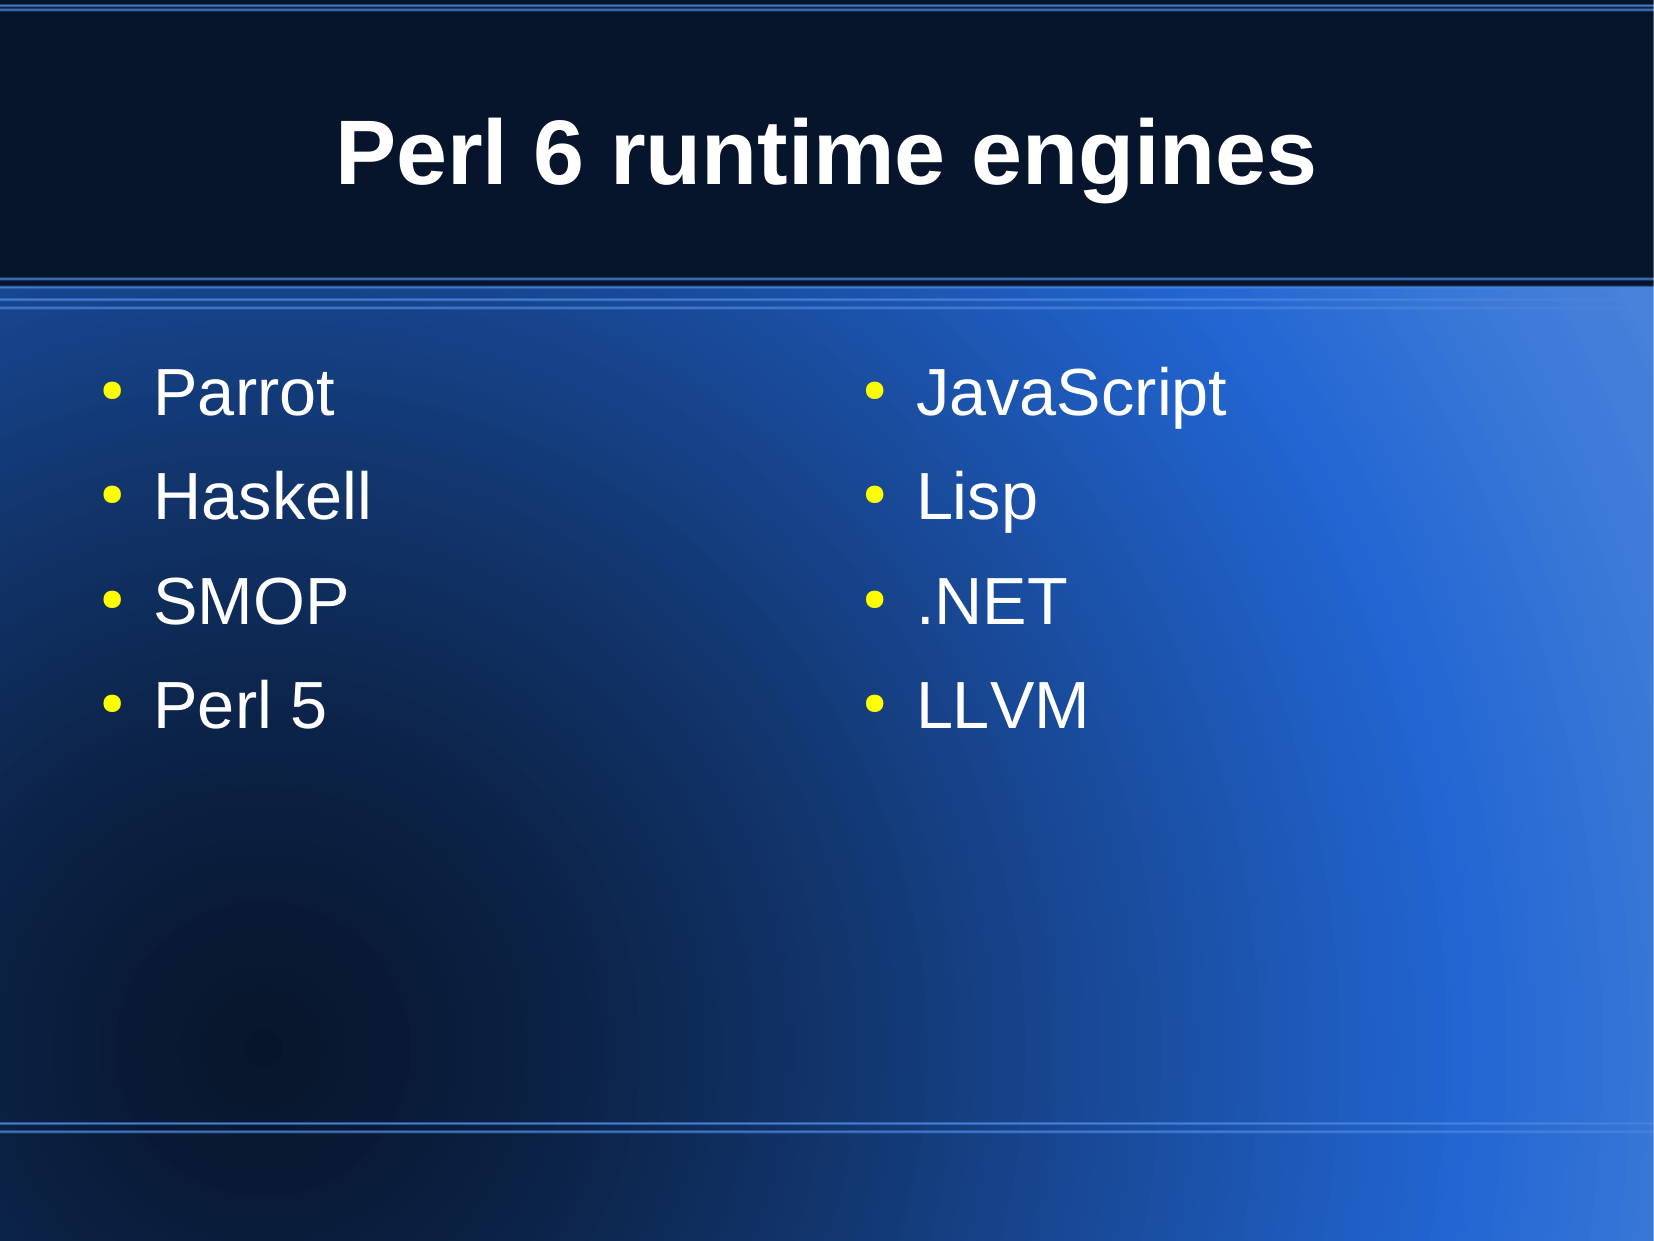

# Perl 6 runtime engines
Parrot
Haskell
SMOP
Perl 5
JavaScript
Lisp
.NET
LLVM